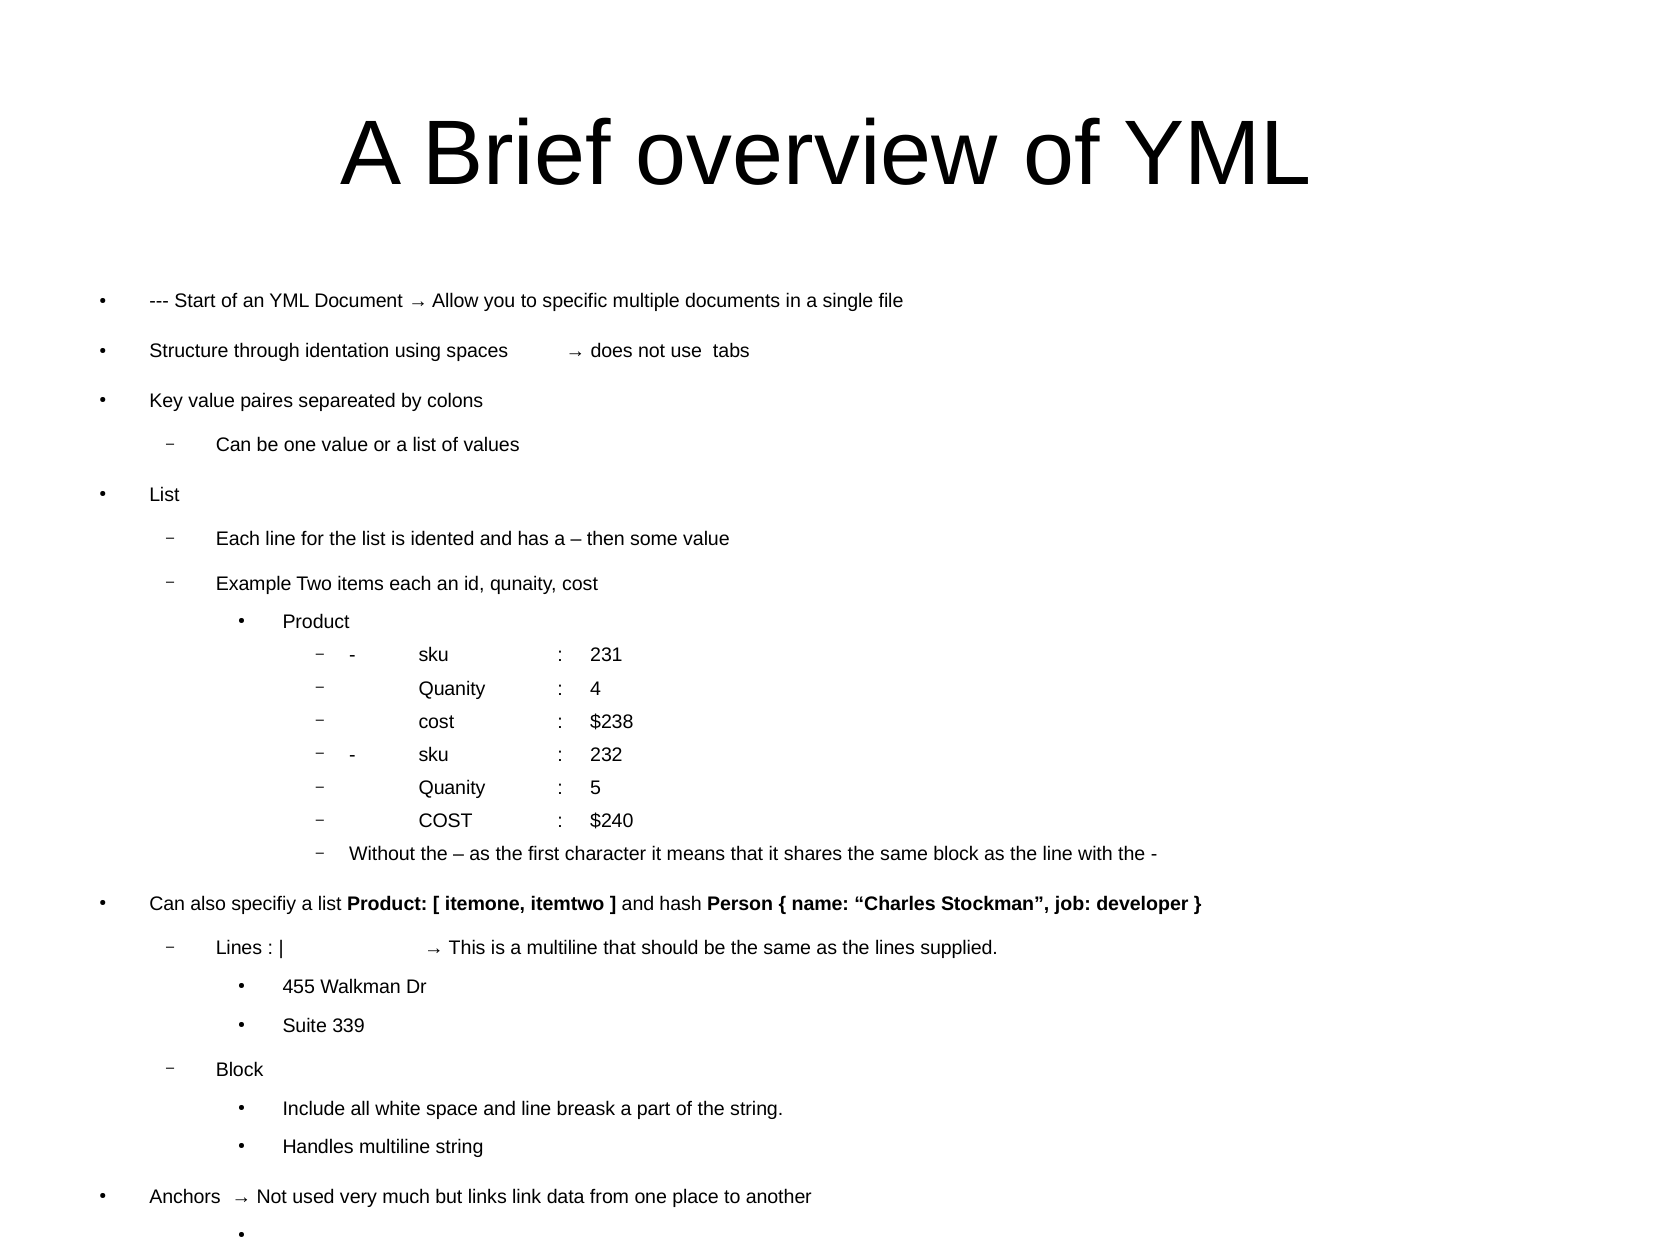

# A Brief overview of YML
--- Start of an YML Document → Allow you to specific multiple documents in a single file
Structure through identation using spaces	→ does not use tabs
Key value paires separeated by colons
Can be one value or a list of values
List
Each line for the list is idented and has a – then some value
Example Two items each an id, qunaity, cost
Product
- 	sku 		: 231
 	Quanity		: 4
 	cost		: $238
-	sku		: 232
 	Quanity		: 5
 	COST		: $240
Without the – as the first character it means that it shares the same block as the line with the -
Can also specifiy a list Product: [ itemone, itemtwo ] and hash Person { name: “Charles Stockman”, job: developer }
Lines : |			→ This is a multiline that should be the same as the lines supplied.
455 Walkman Dr
Suite 339
Block
Include all white space and line breask a part of the string.
Handles multiline string
Anchors → Not used very much but links link data from one place to another